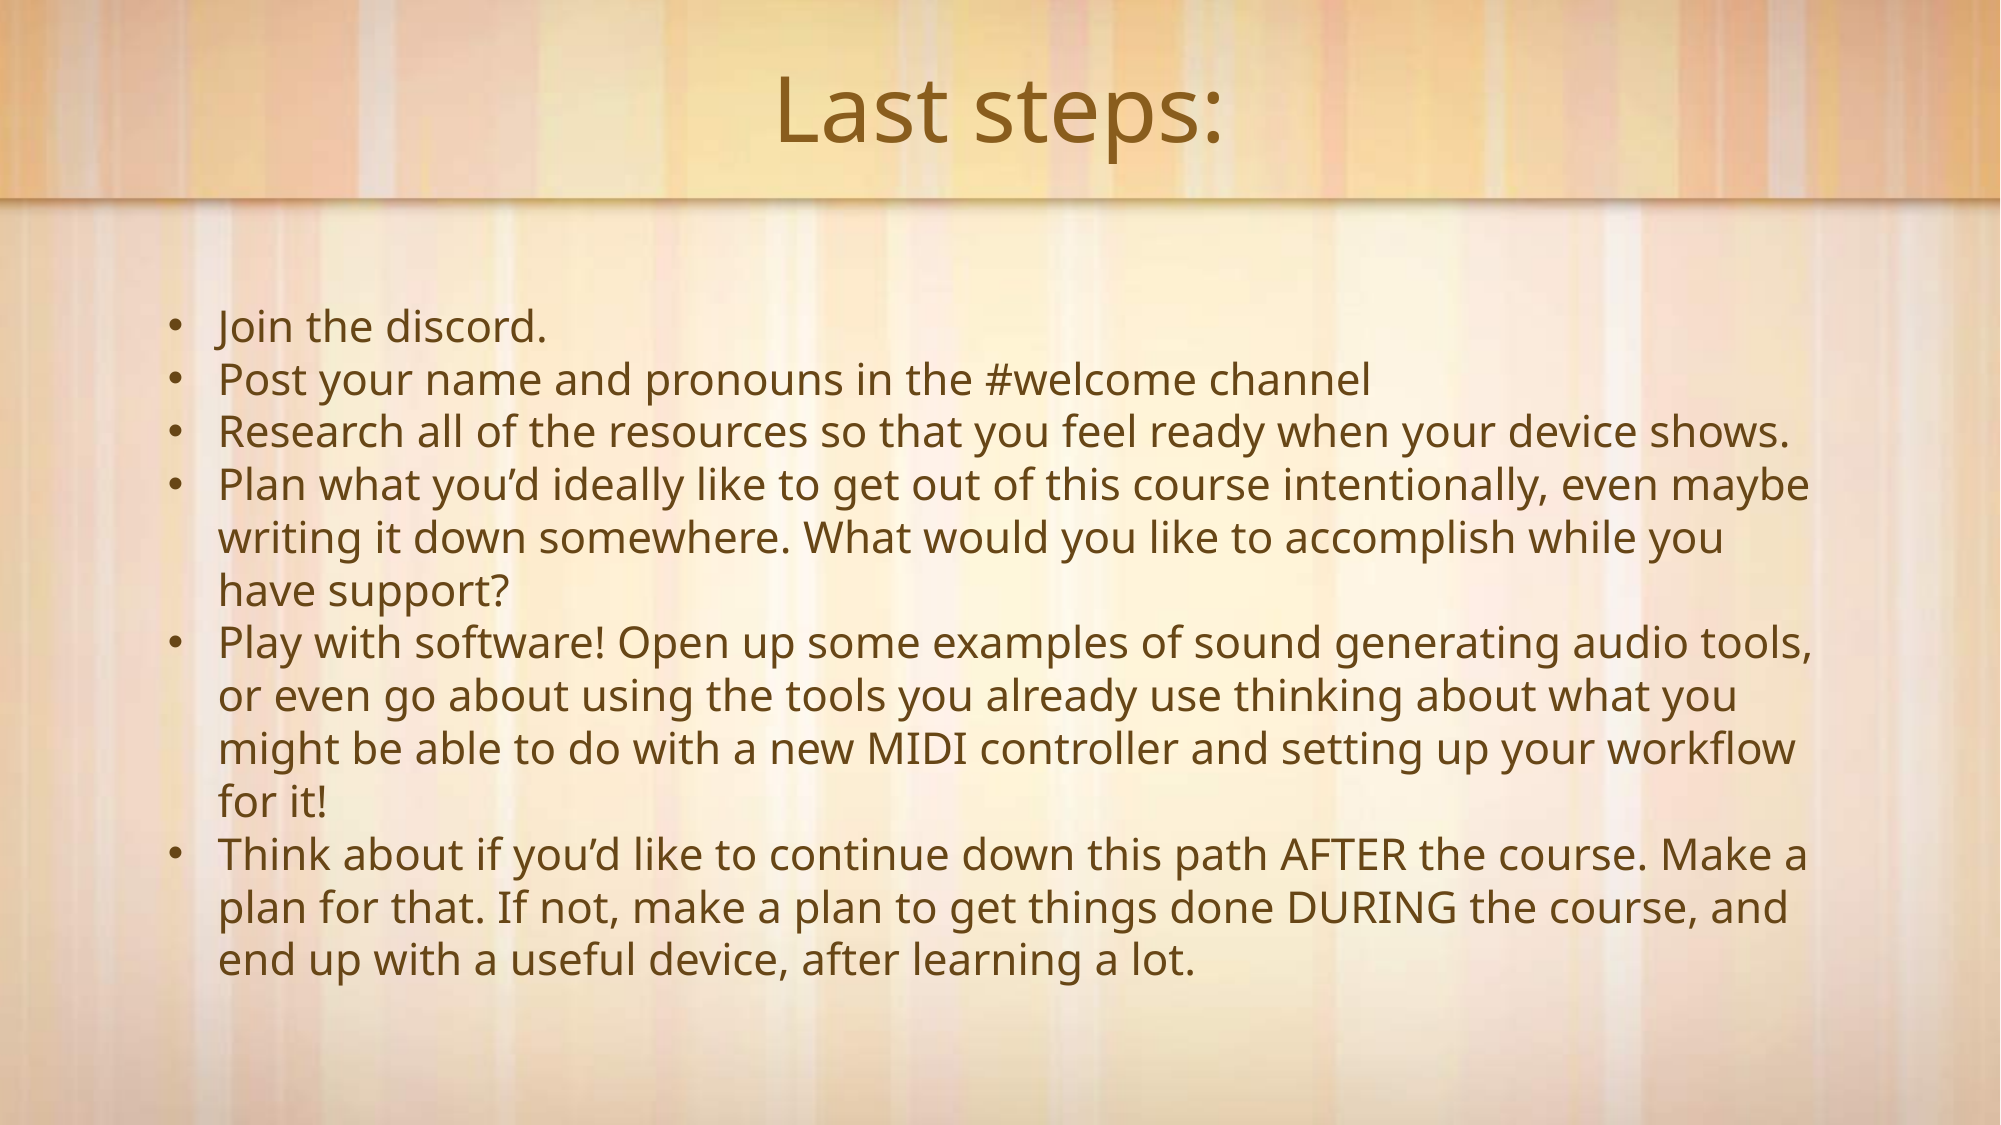

Last steps:
# Join the discord.
Post your name and pronouns in the #welcome channel
Research all of the resources so that you feel ready when your device shows.
Plan what you’d ideally like to get out of this course intentionally, even maybe writing it down somewhere. What would you like to accomplish while you have support?
Play with software! Open up some examples of sound generating audio tools, or even go about using the tools you already use thinking about what you might be able to do with a new MIDI controller and setting up your workflow for it!
Think about if you’d like to continue down this path AFTER the course. Make a plan for that. If not, make a plan to get things done DURING the course, and end up with a useful device, after learning a lot.